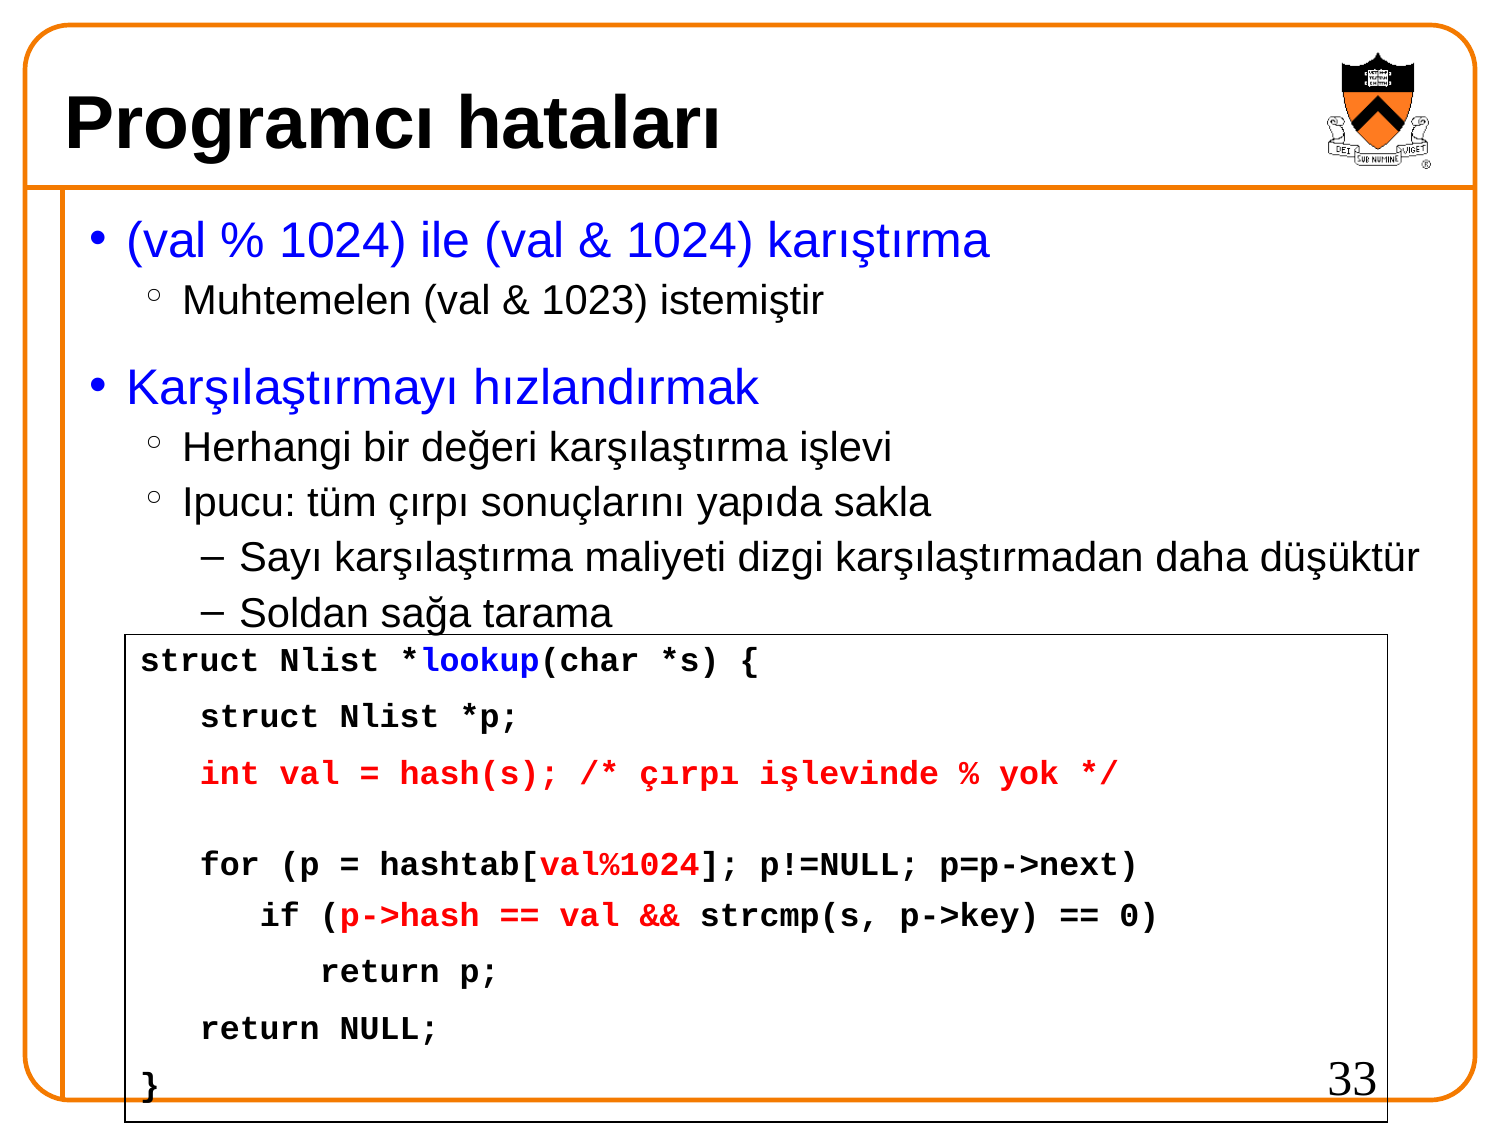

# Programcı hataları
(val % 1024) ile (val & 1024) karıştırma
Muhtemelen (val & 1023) istemiştir
Karşılaştırmayı hızlandırmak
Herhangi bir değeri karşılaştırma işlevi
Ipucu: tüm çırpı sonuçlarını yapıda sakla
Sayı karşılaştırma maliyeti dizgi karşılaştırmadan daha düşüktür
Soldan sağa tarama
struct Nlist *lookup(char *s) {
 struct Nlist *p;
 int val = hash(s); /* çırpı işlevinde % yok */
 for (p = hashtab[val%1024]; p!=NULL; p=p->next)
 if (p->hash == val && strcmp(s, p->key) == 0)
 return p;
 return NULL;
}
33